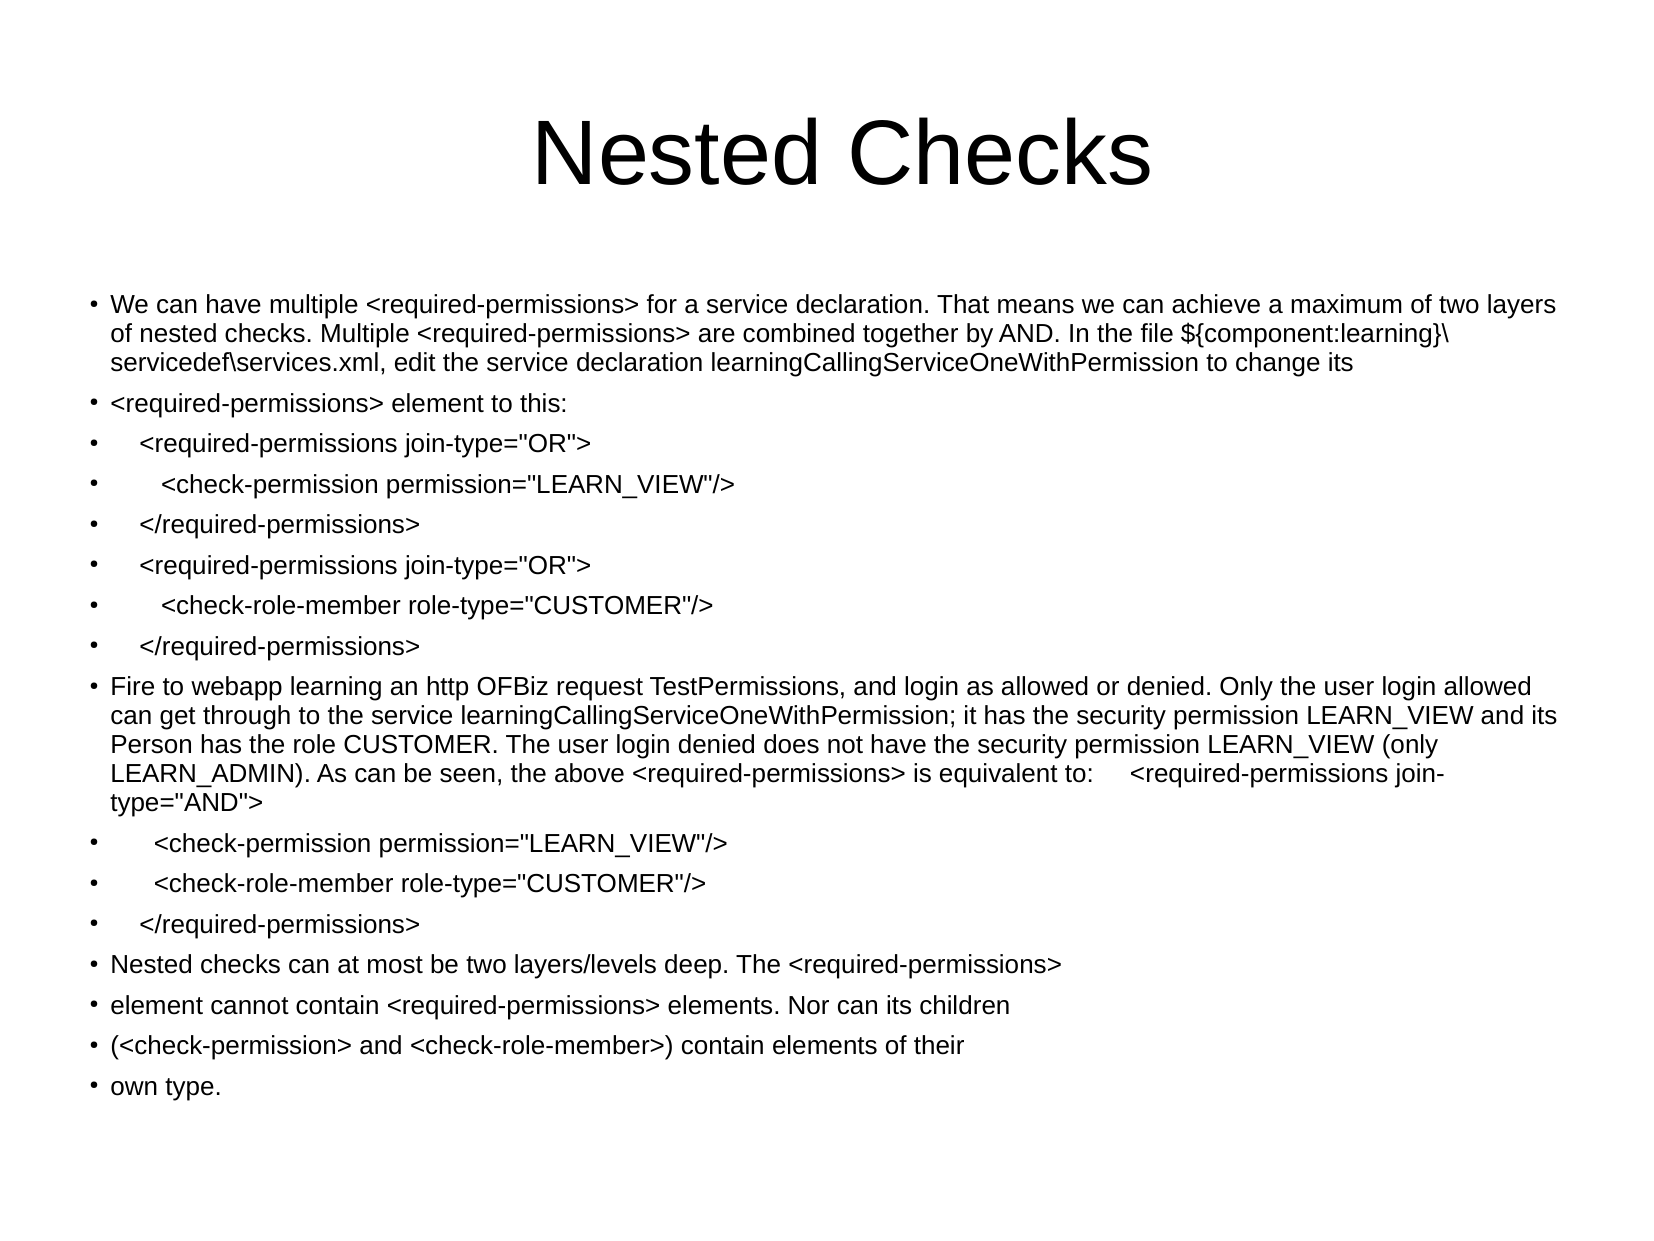

# Nested Checks
We can have multiple <required-permissions> for a service declaration. That means we can achieve a maximum of two layers of nested checks. Multiple <required-permissions> are combined together by AND. In the file ${component:learning}\servicedef\services.xml, edit the service declaration learningCallingServiceOneWithPermission to change its
<required-permissions> element to this:
 <required-permissions join-type="OR">
 <check-permission permission="LEARN_VIEW"/>
 </required-permissions>
 <required-permissions join-type="OR">
 <check-role-member role-type="CUSTOMER"/>
 </required-permissions>
Fire to webapp learning an http OFBiz request TestPermissions, and login as allowed or denied. Only the user login allowed can get through to the service learningCallingServiceOneWithPermission; it has the security permission LEARN_VIEW and its Person has the role CUSTOMER. The user login denied does not have the security permission LEARN_VIEW (only LEARN_ADMIN). As can be seen, the above <required-permissions> is equivalent to: <required-permissions join-type="AND">
 <check-permission permission="LEARN_VIEW"/>
 <check-role-member role-type="CUSTOMER"/>
 </required-permissions>
Nested checks can at most be two layers/levels deep. The <required-permissions>
element cannot contain <required-permissions> elements. Nor can its children
(<check-permission> and <check-role-member>) contain elements of their
own type.